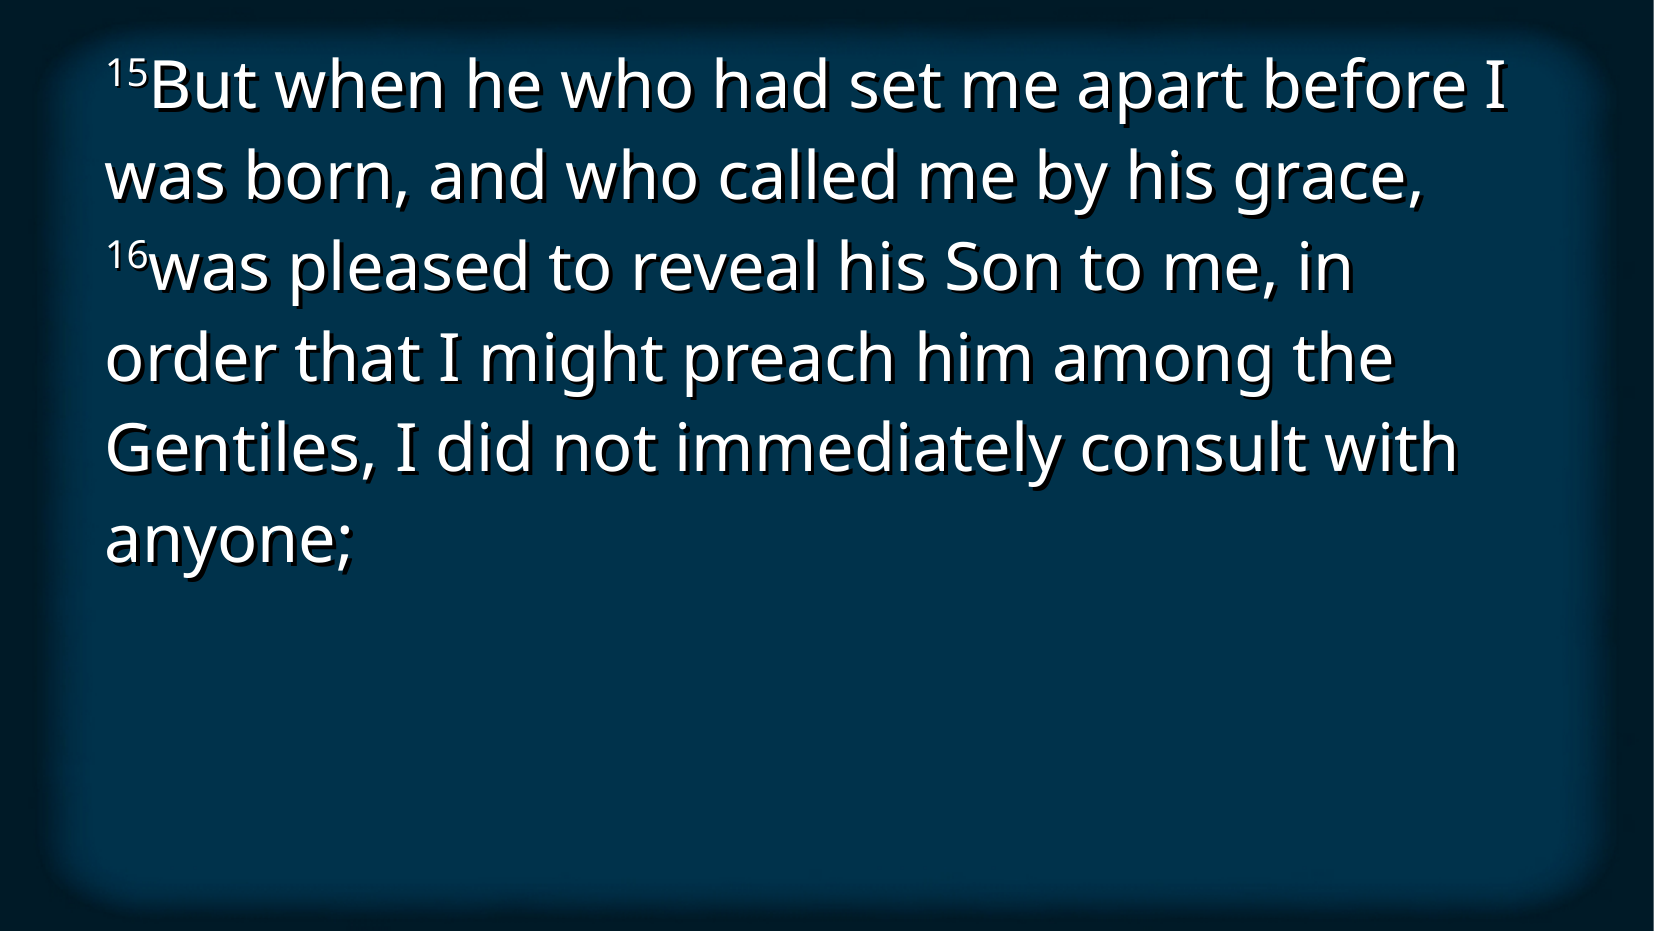

15But when he who had set me apart before I was born, and who called me by his grace, 16was pleased to reveal his Son to me, in order that I might preach him among the Gentiles, I did not immediately consult with anyone;